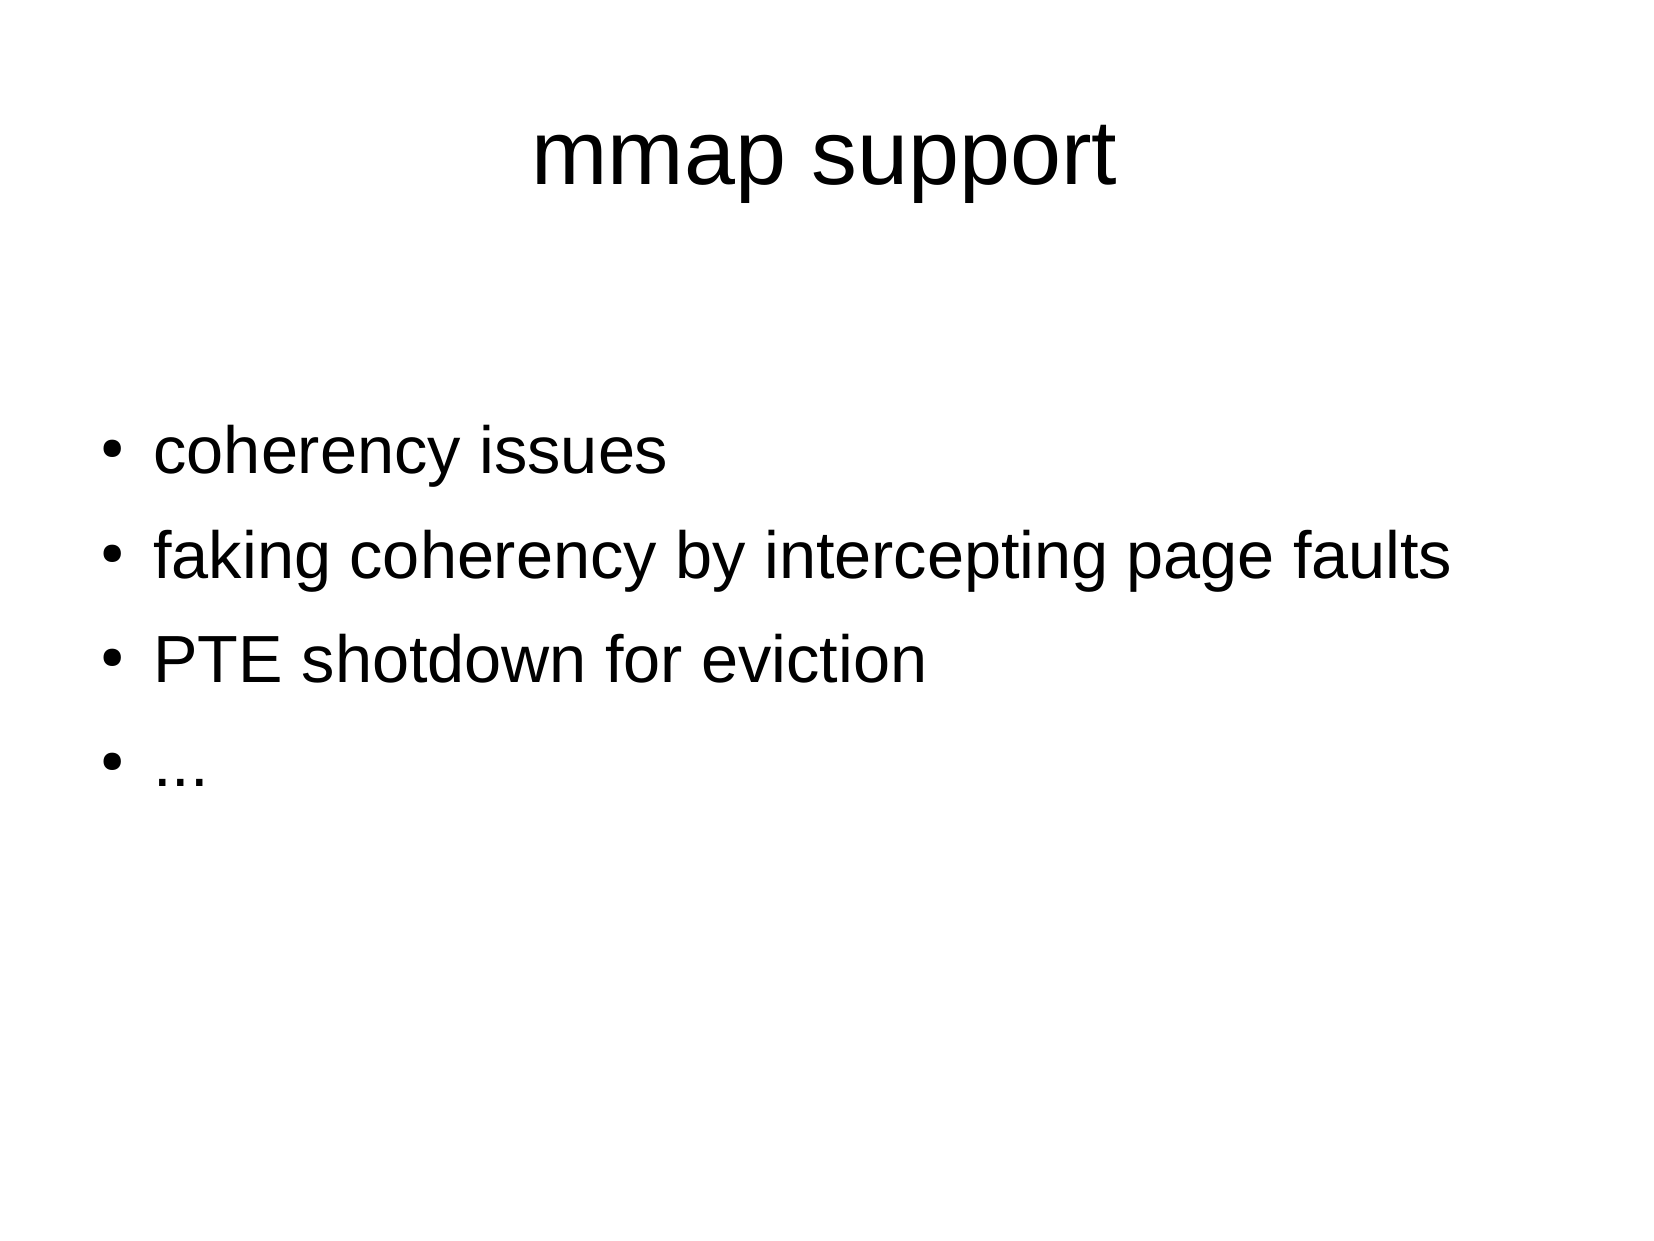

# mmap support
coherency issues
faking coherency by intercepting page faults
PTE shotdown for eviction
...